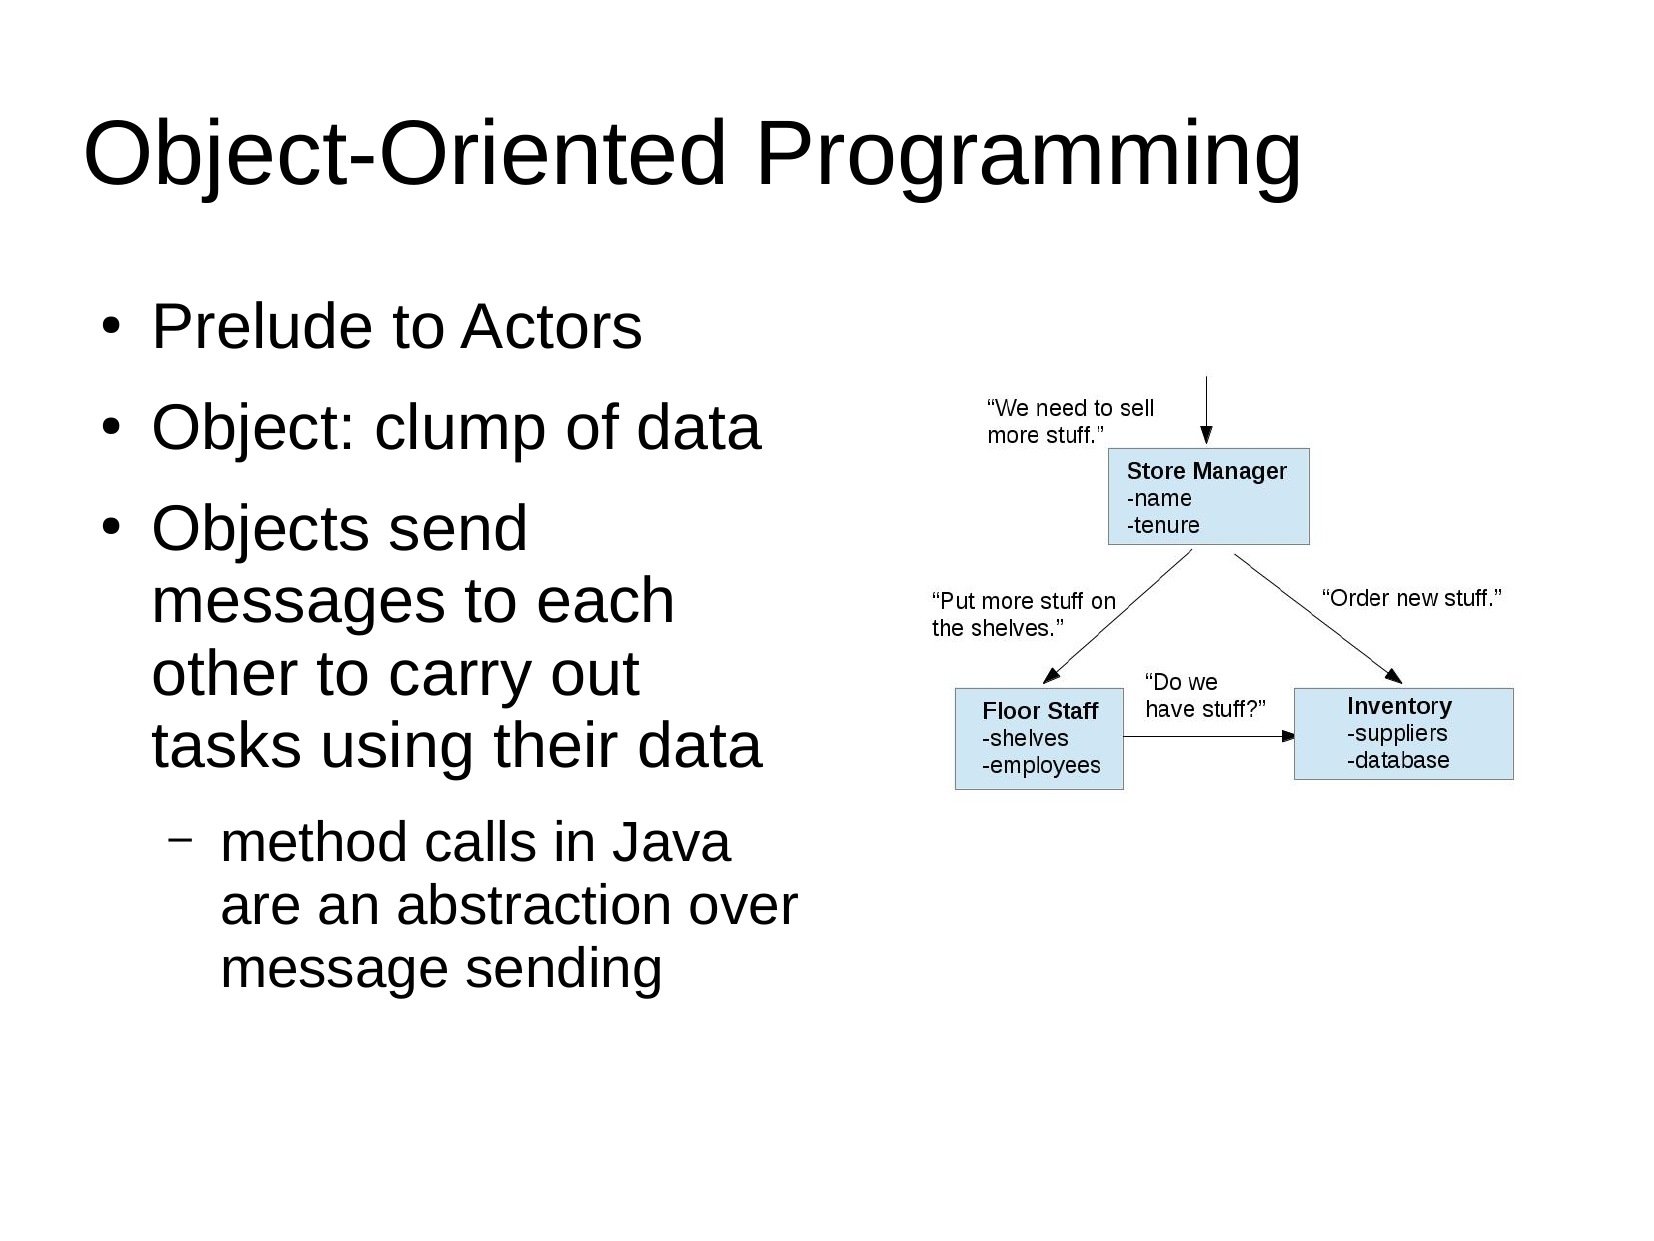

# Object-Oriented Programming
Prelude to Actors
Object: clump of data
Objects send messages to each other to carry out tasks using their data
method calls in Java are an abstraction over message sending